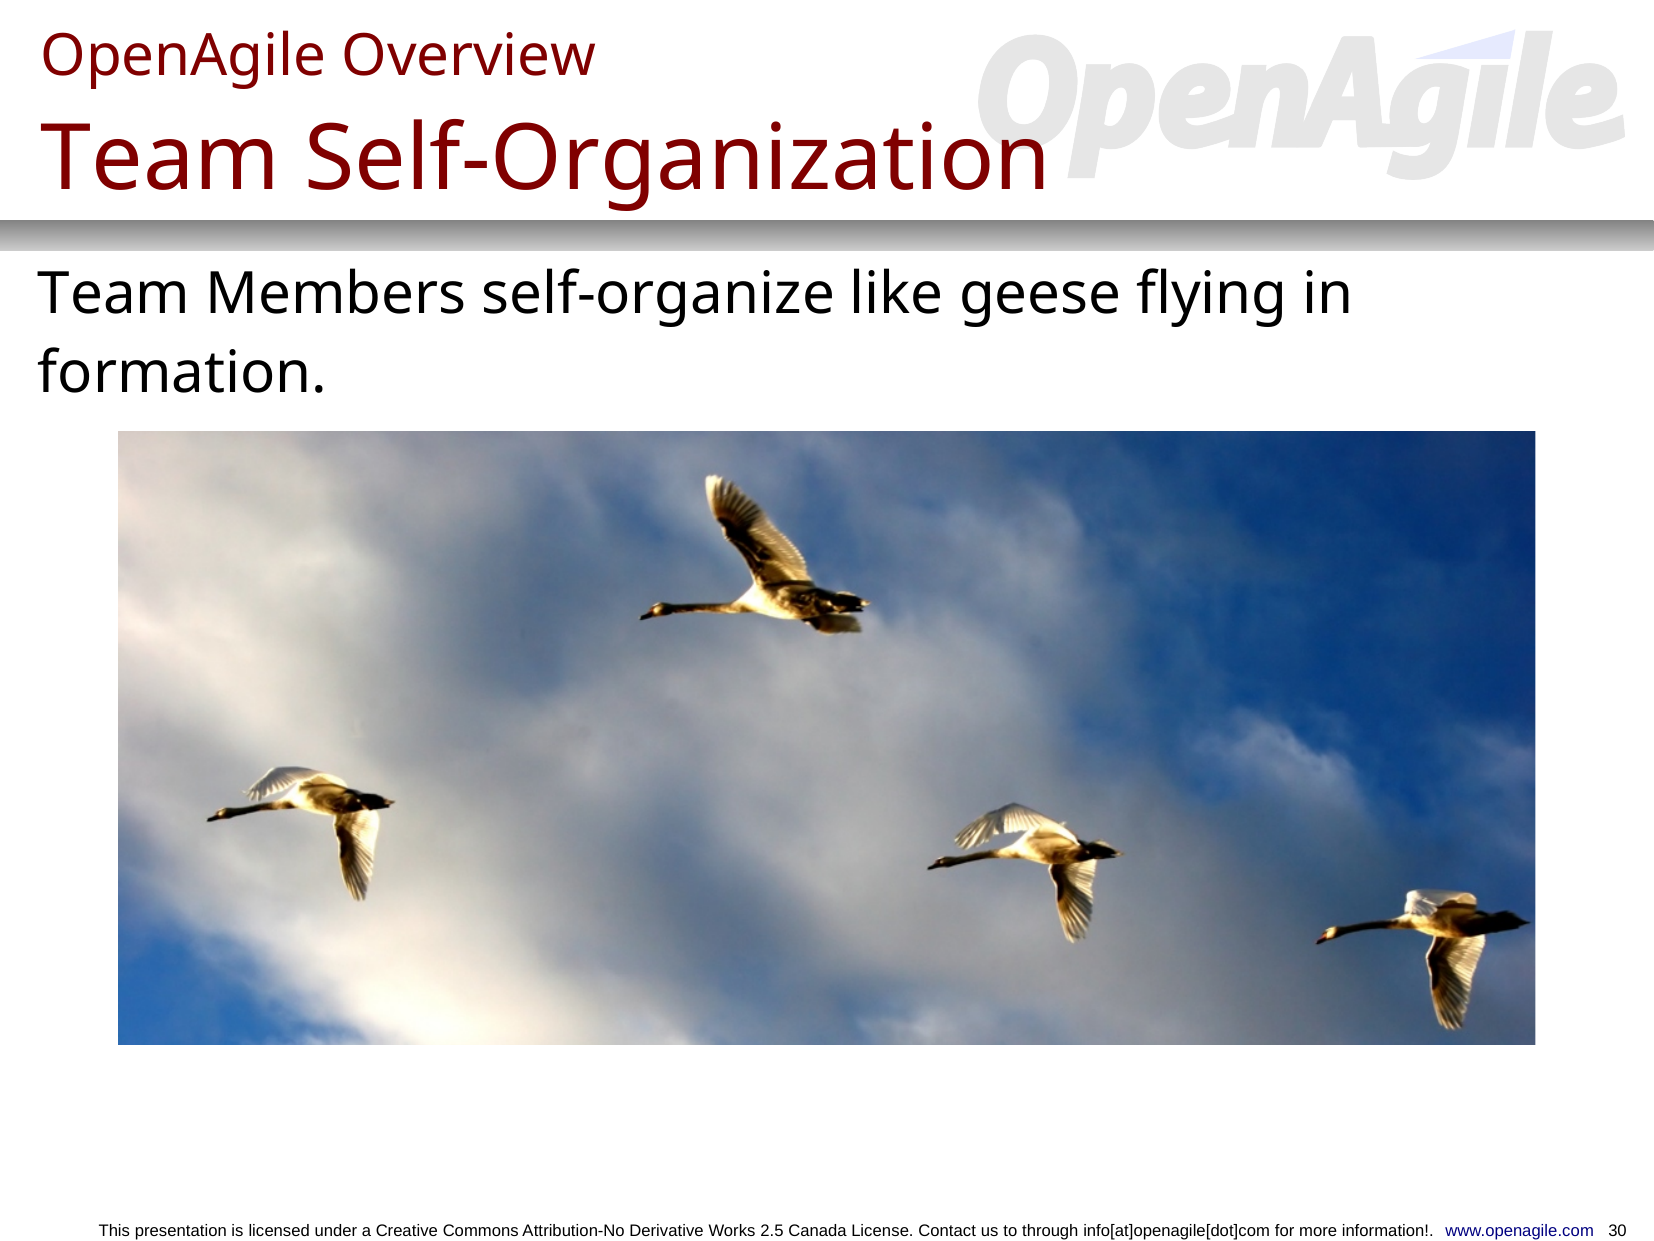

# OpenAgile Overview Team Self-Organization
Team Members self-organize like geese flying in formation.